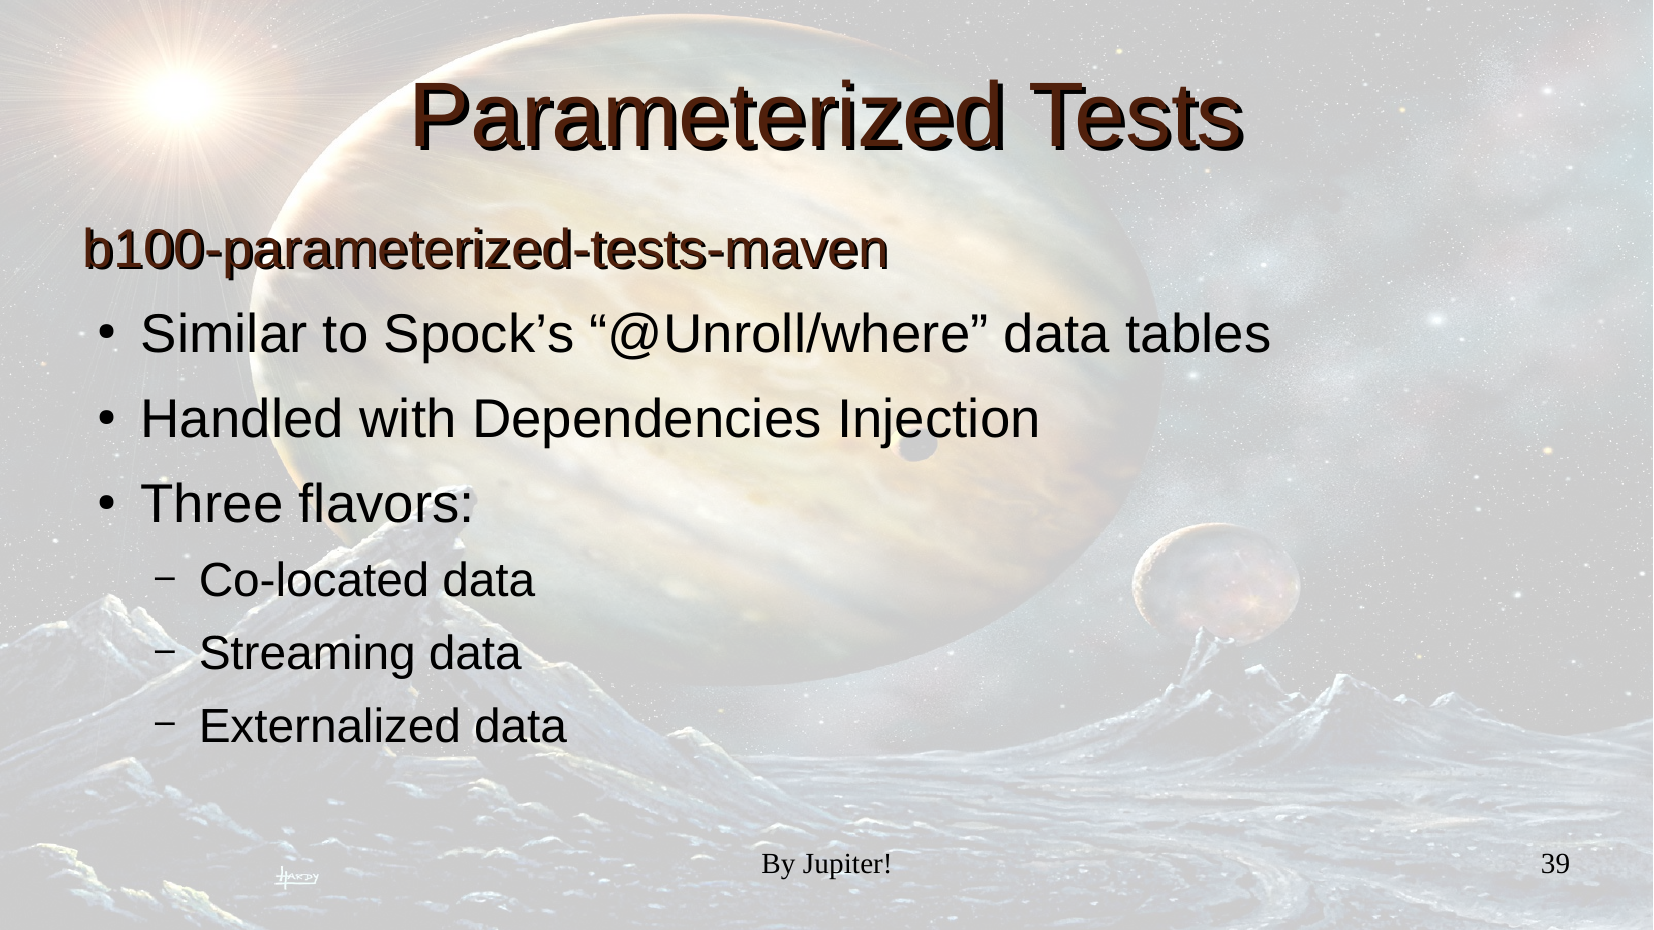

# Parameterized Tests
b100-parameterized-tests-maven
Similar to Spock’s “@Unroll/where” data tables
Handled with Dependencies Injection
Three flavors:
Co-located data
Streaming data
Externalized data
By Jupiter!